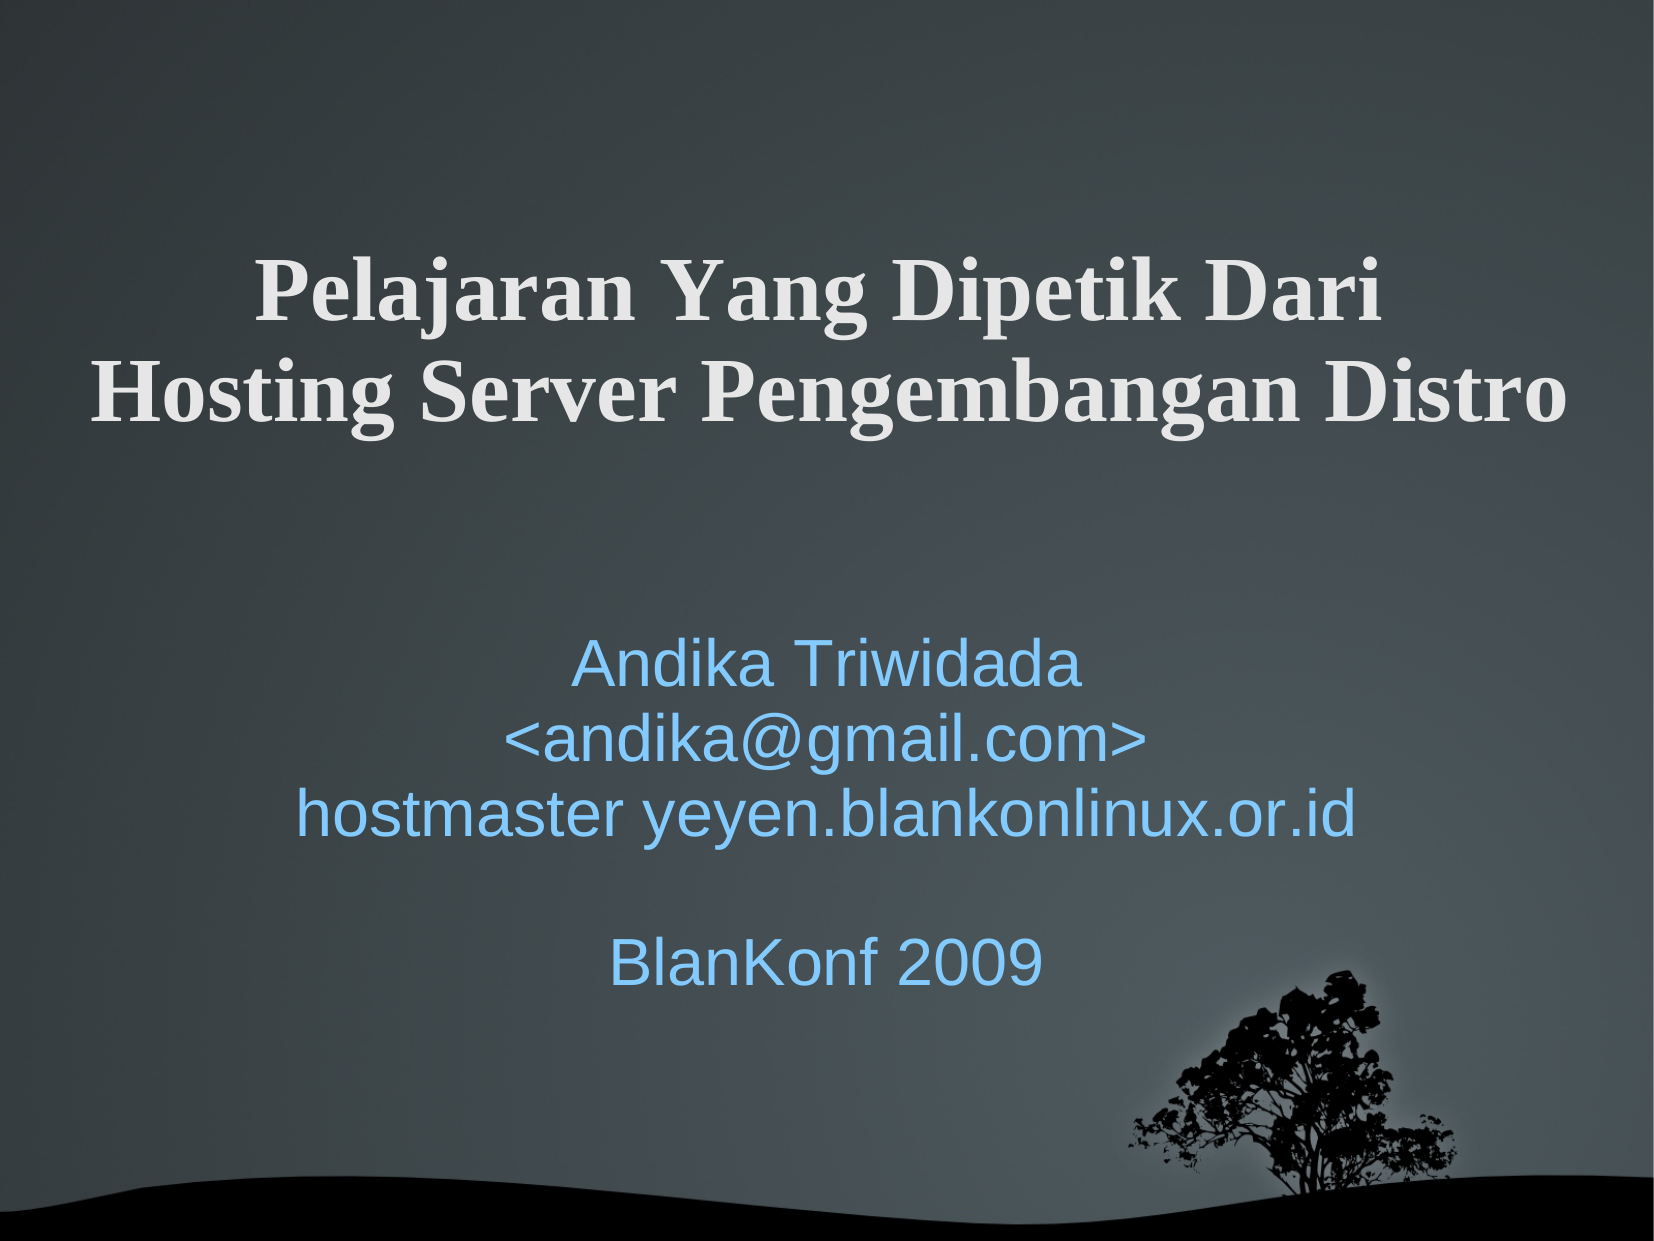

# Pelajaran Yang Dipetik Dari Hosting Server Pengembangan Distro
Andika Triwidada
<andika@gmail.com>
hostmaster yeyen.blankonlinux.or.id
BlanKonf 2009